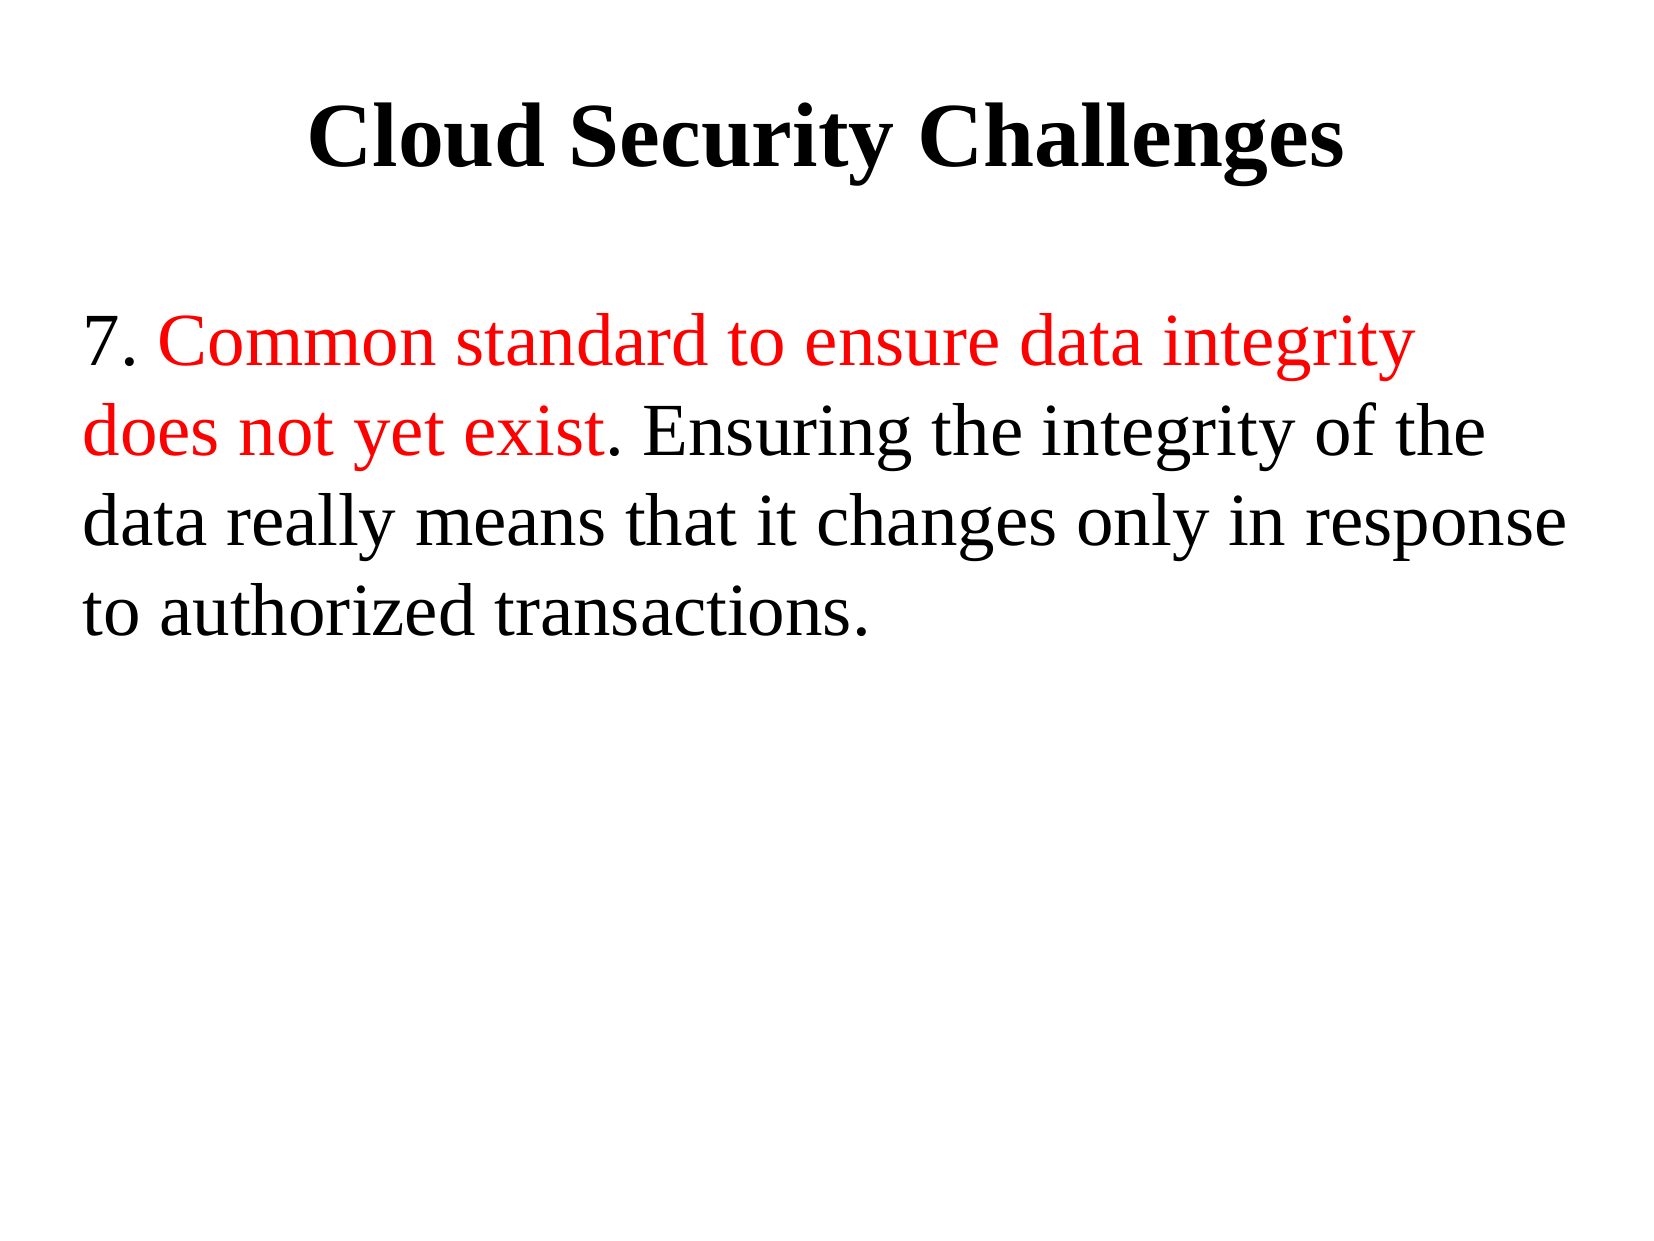

# Cloud Security Challenges
7. Common standard to ensure data integrity does not yet exist. Ensuring the integrity of the data really means that it changes only in response to authorized transactions.